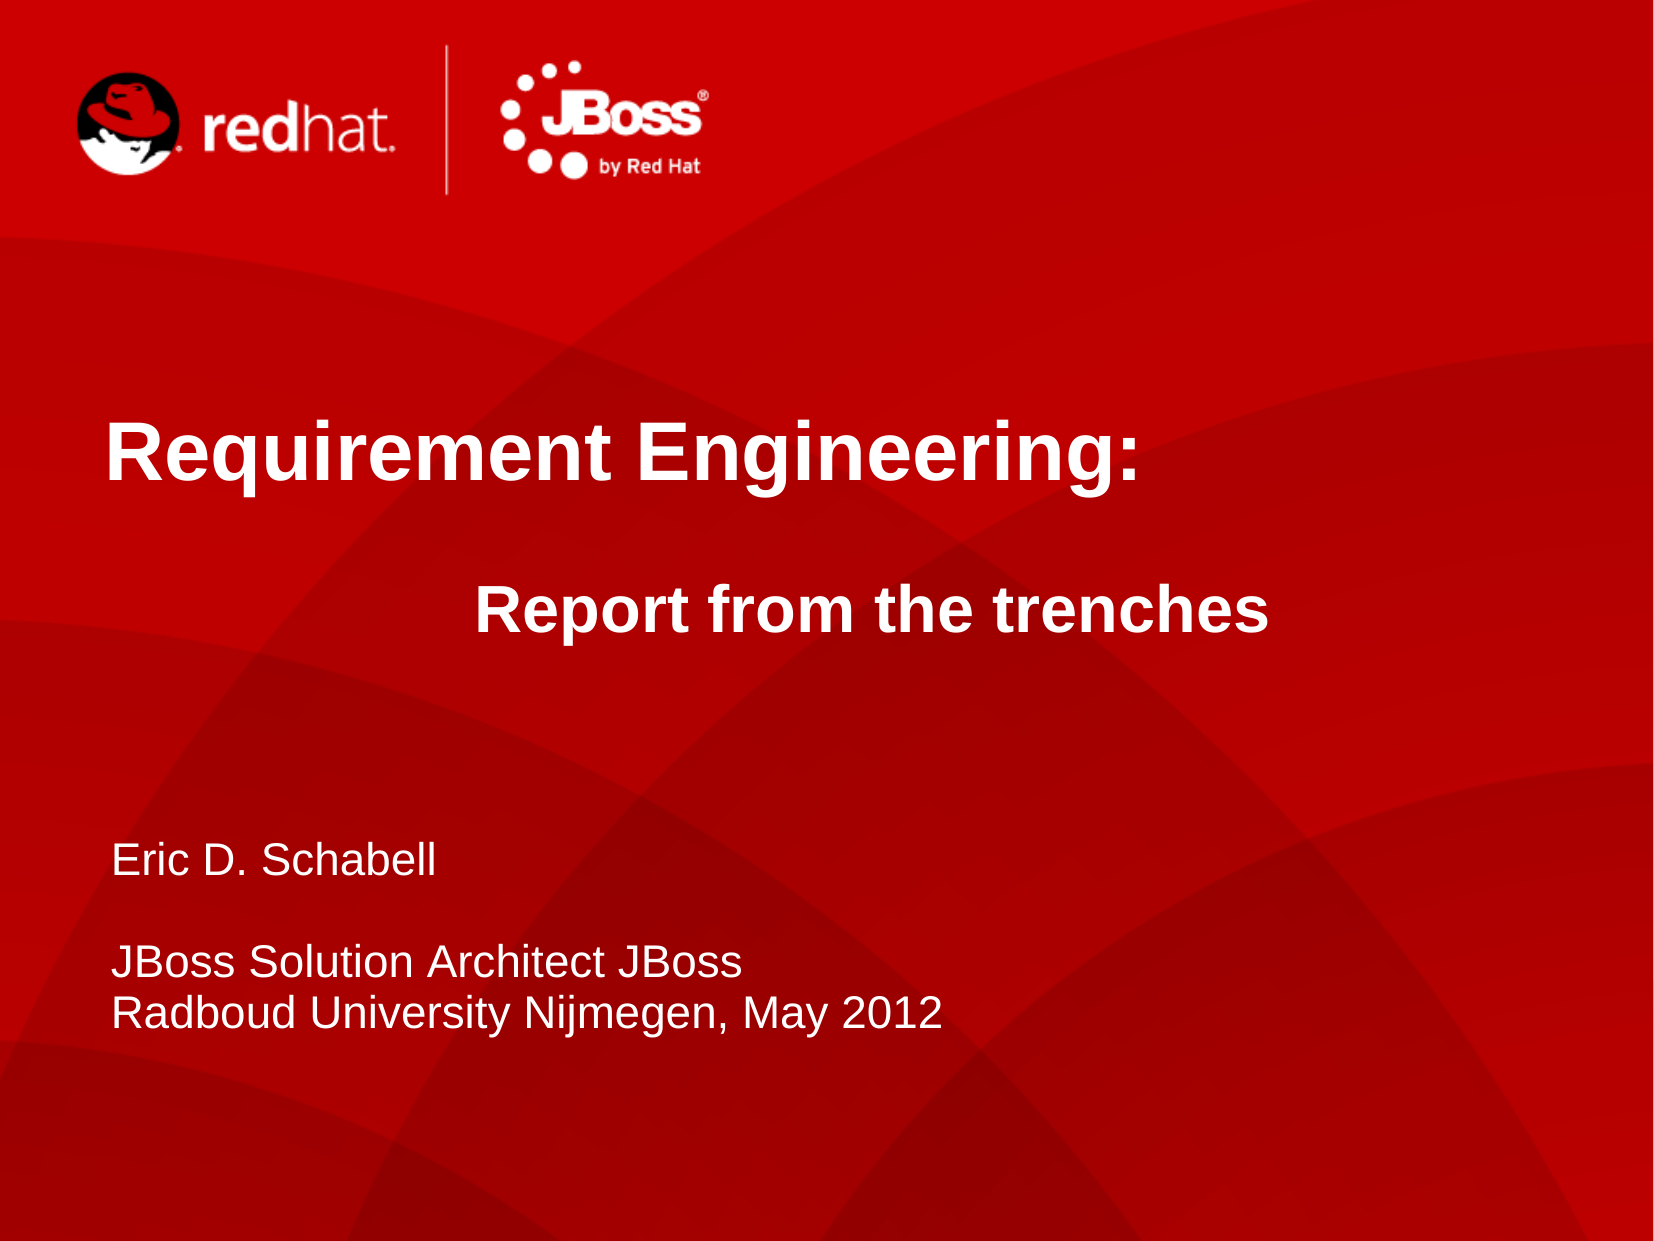

Requirement Engineering:
Report from the trenches
Eric D. Schabell
JBoss Solution Architect JBoss
Radboud University Nijmegen, May 2012